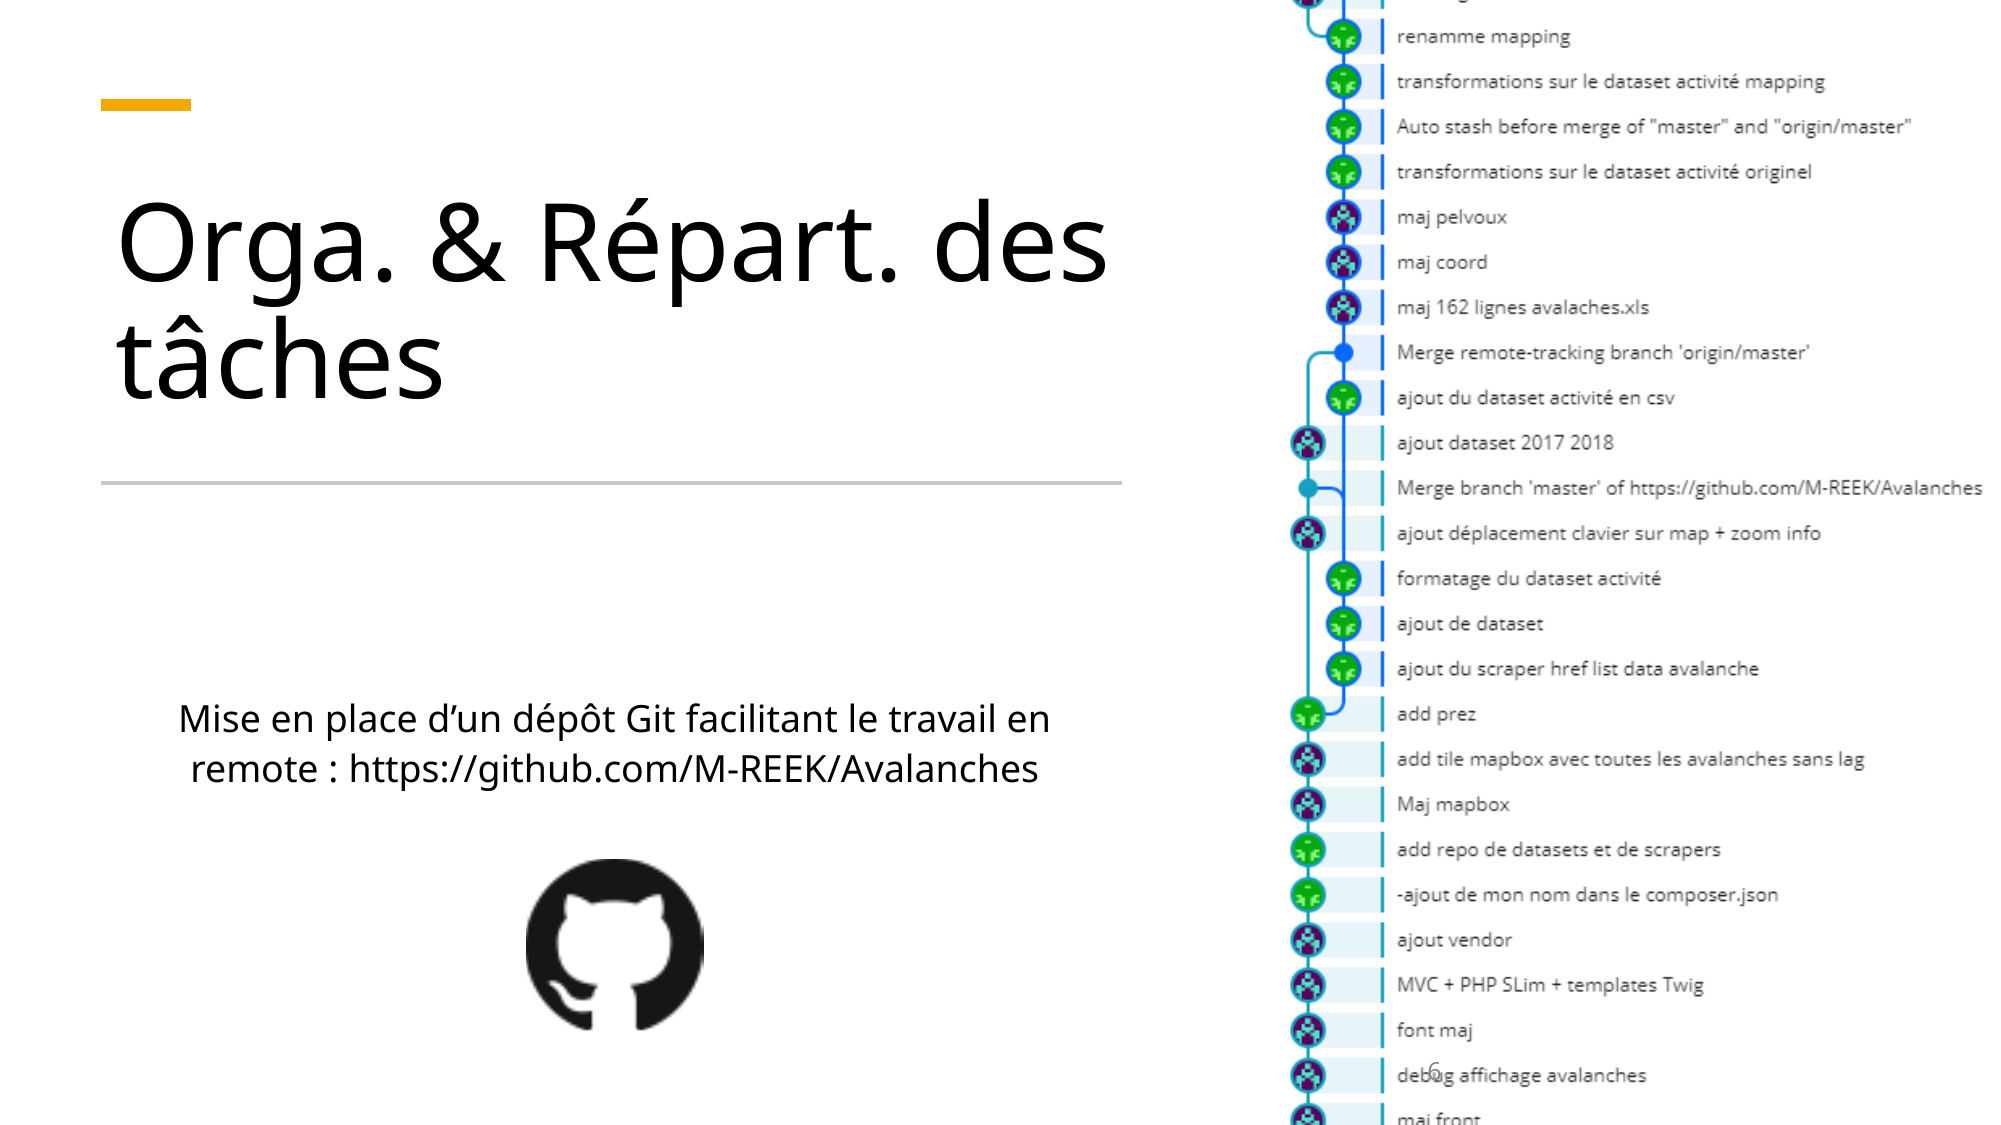

# Orga. & Répart. des tâches
Mise en place d’un dépôt Git facilitant le travail en remote : https://github.com/M-REEK/Avalanches